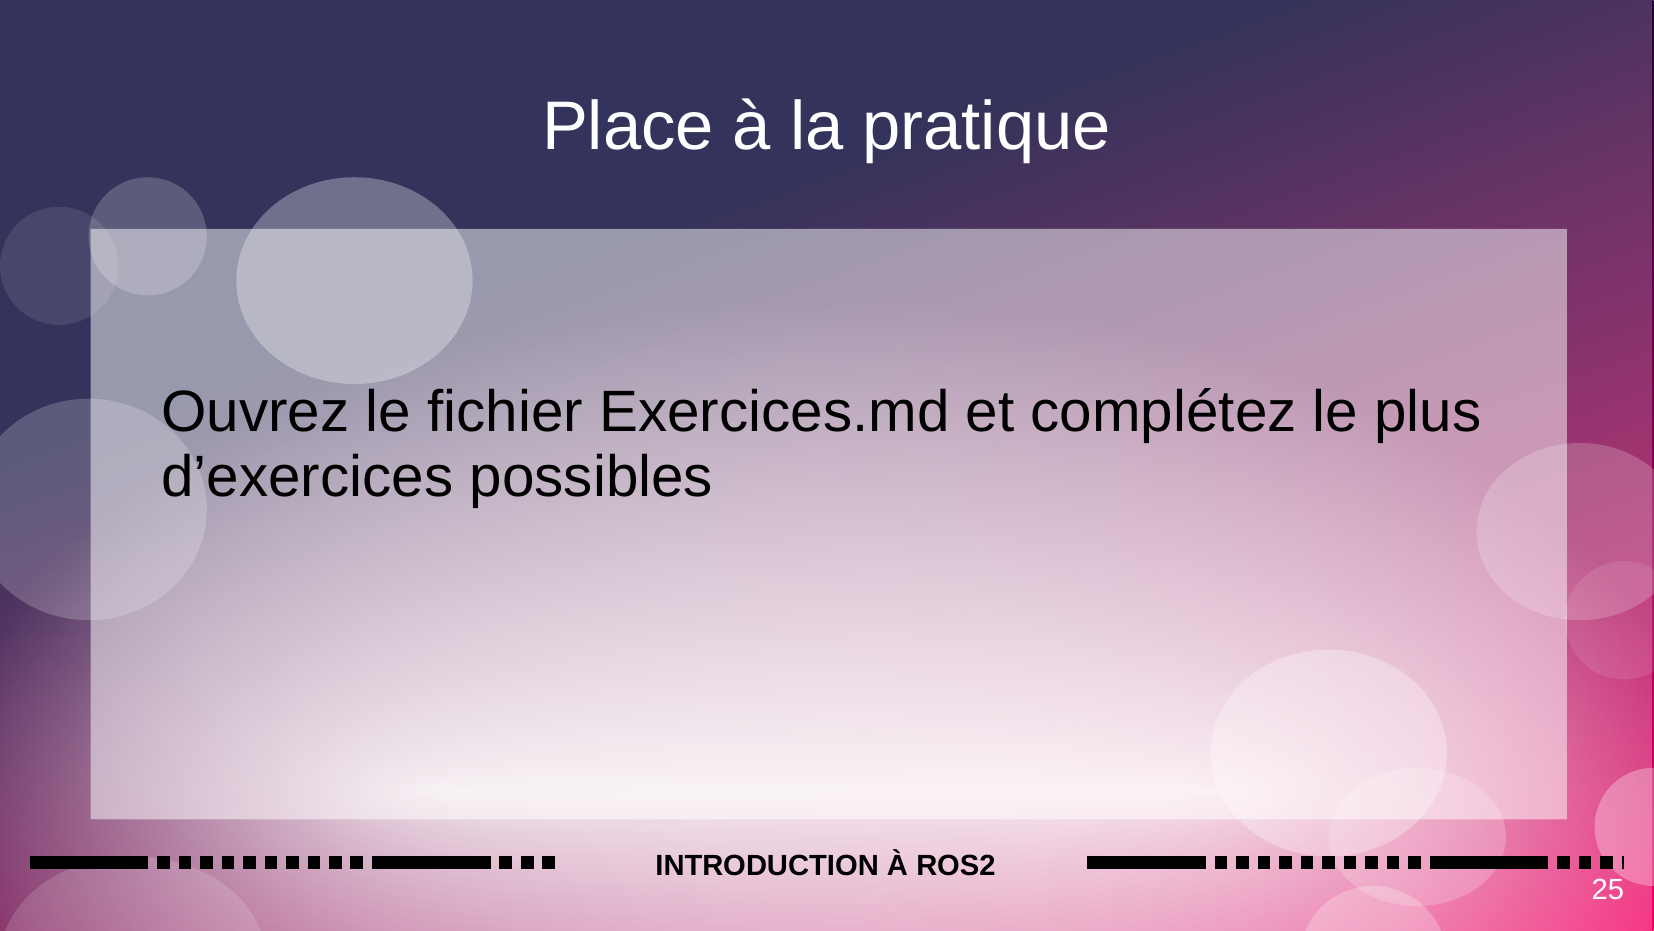

# Place à la pratique
Ouvrez le fichier Exercices.md et complétez le plus d’exercices possibles